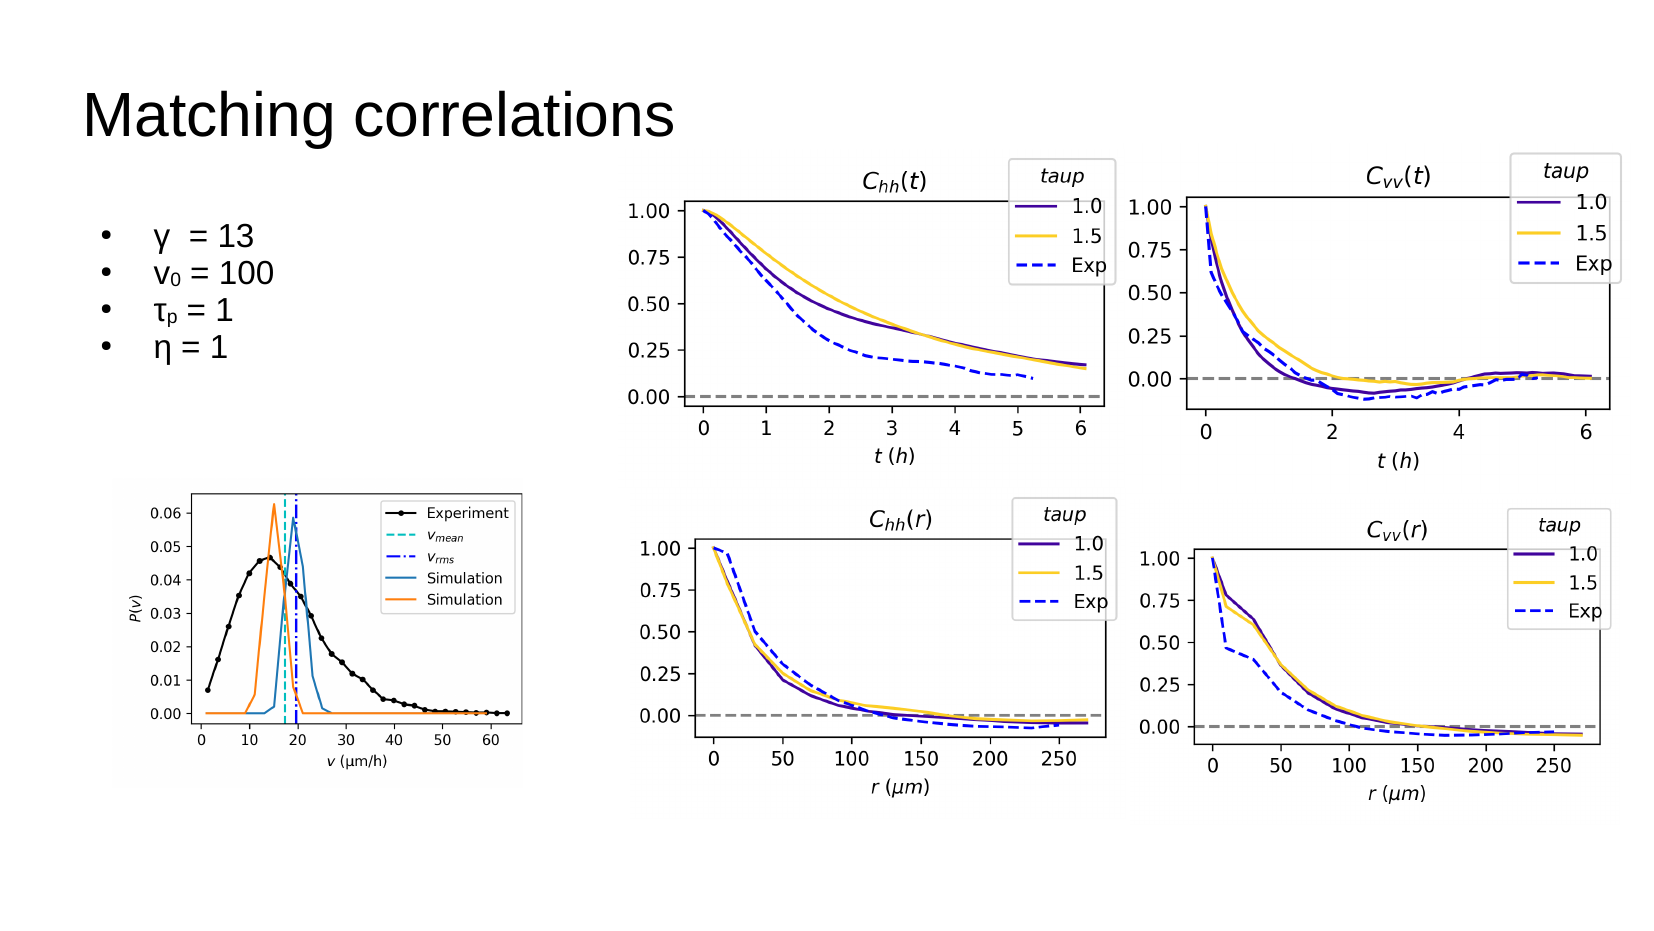

# Matching correlations
γ = 13
v0 = 100
τp = 1
η = 1